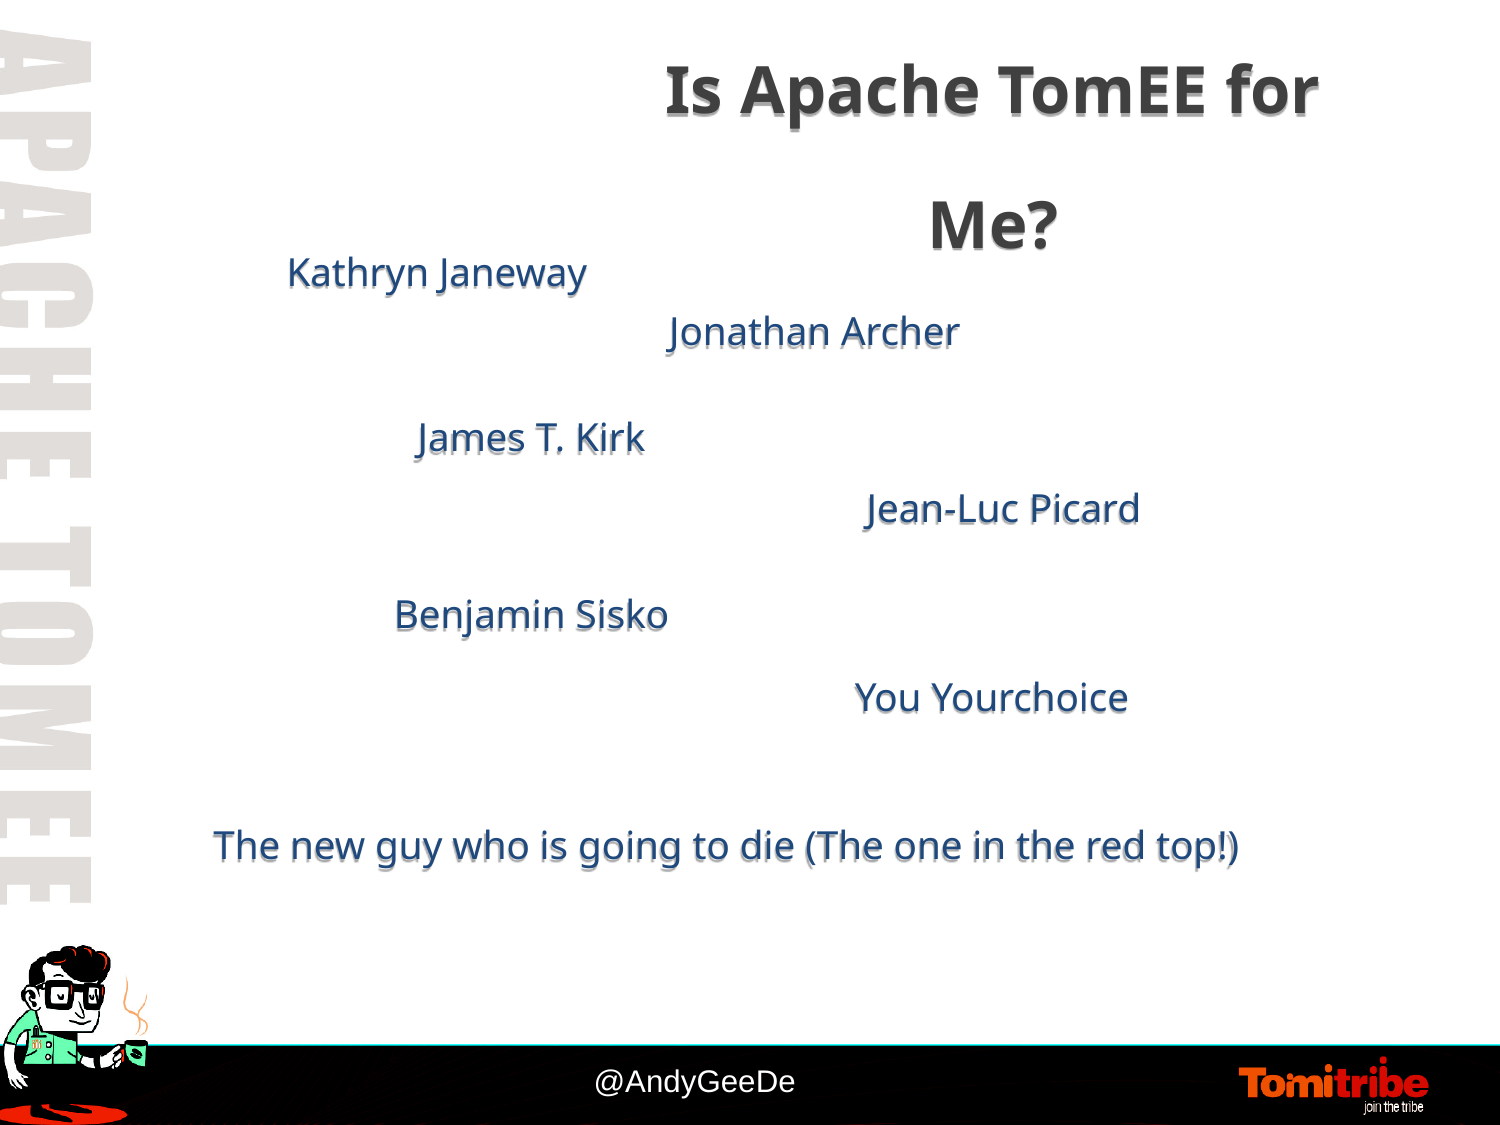

# Is Apache TomEE for Me?
Kathryn Janeway
Jonathan Archer
James T. Kirk
Jean-Luc Picard
Benjamin Sisko
You Yourchoice
The new guy who is going to die (The one in the red top!)